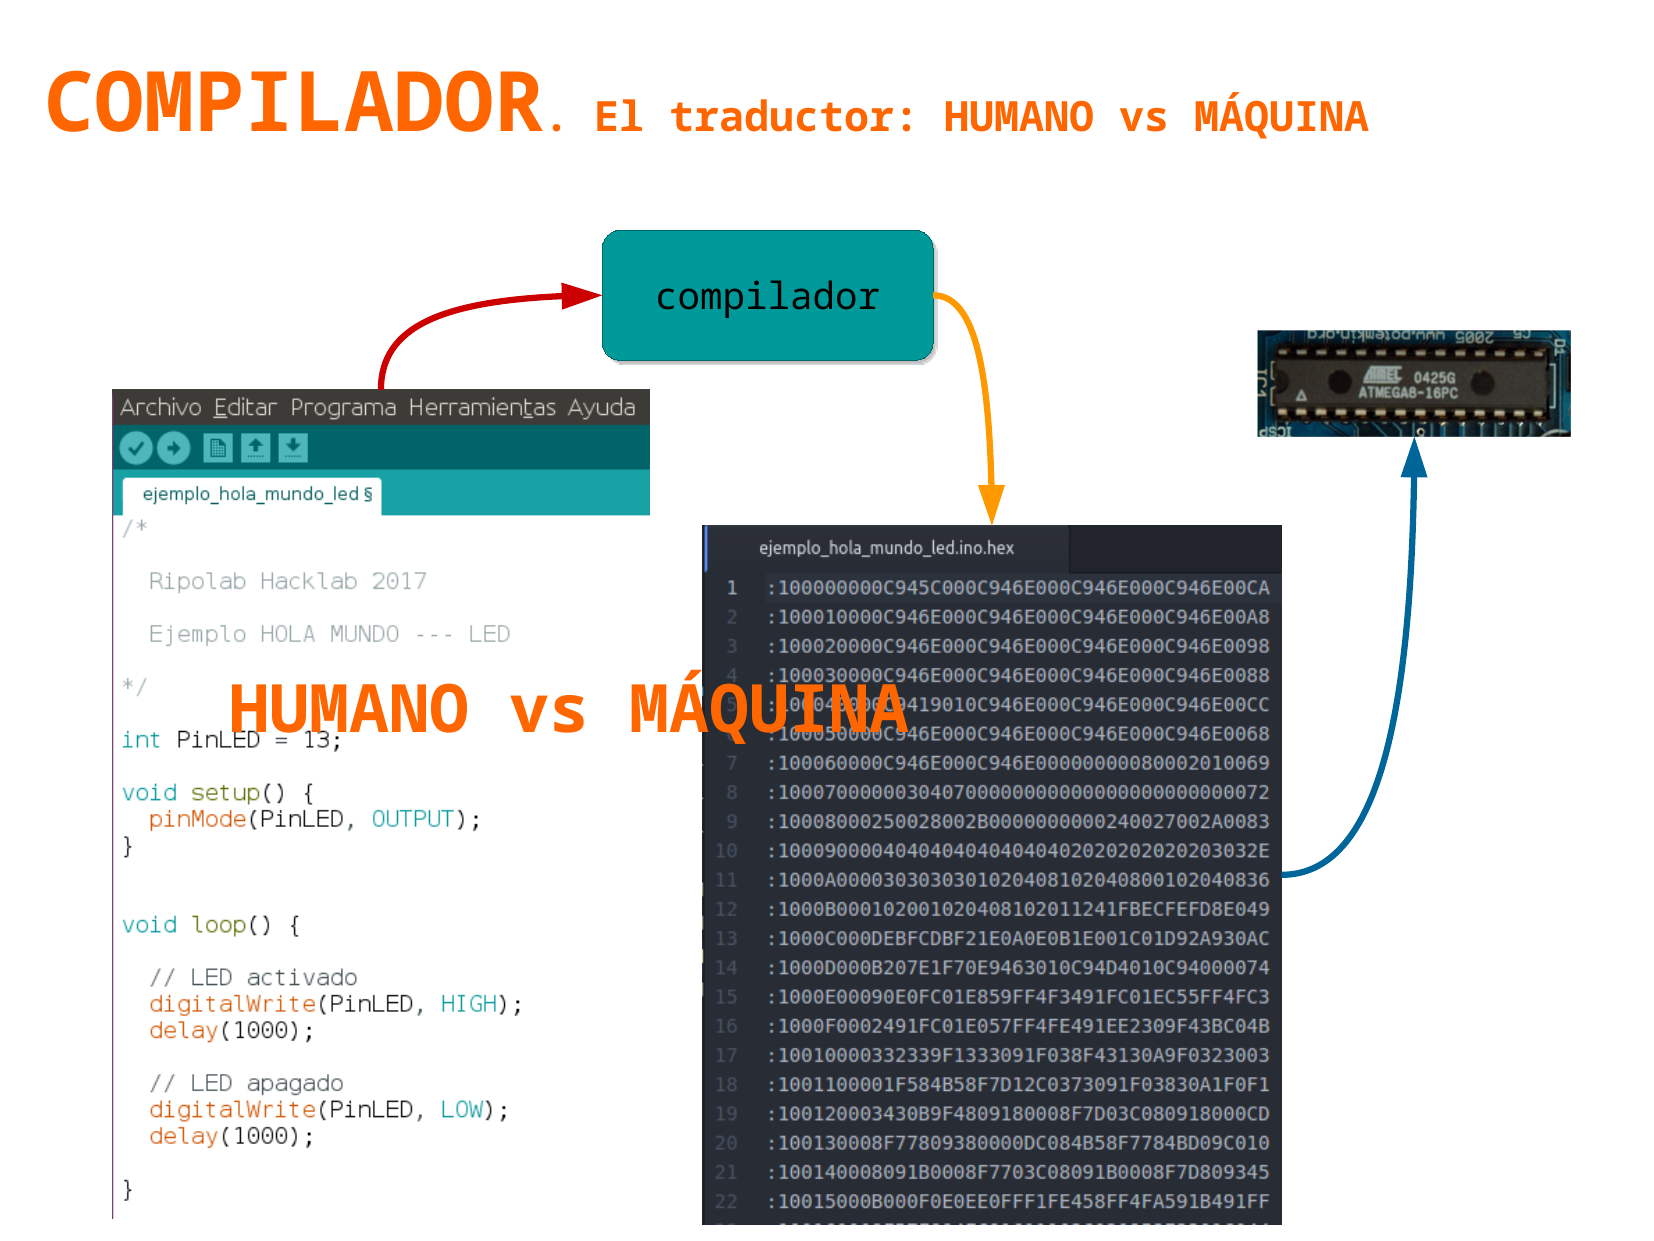

COMPILADOR. El traductor: HUMANO vs MÁQUINA
compilador
HUMANO vs MÁQUINA